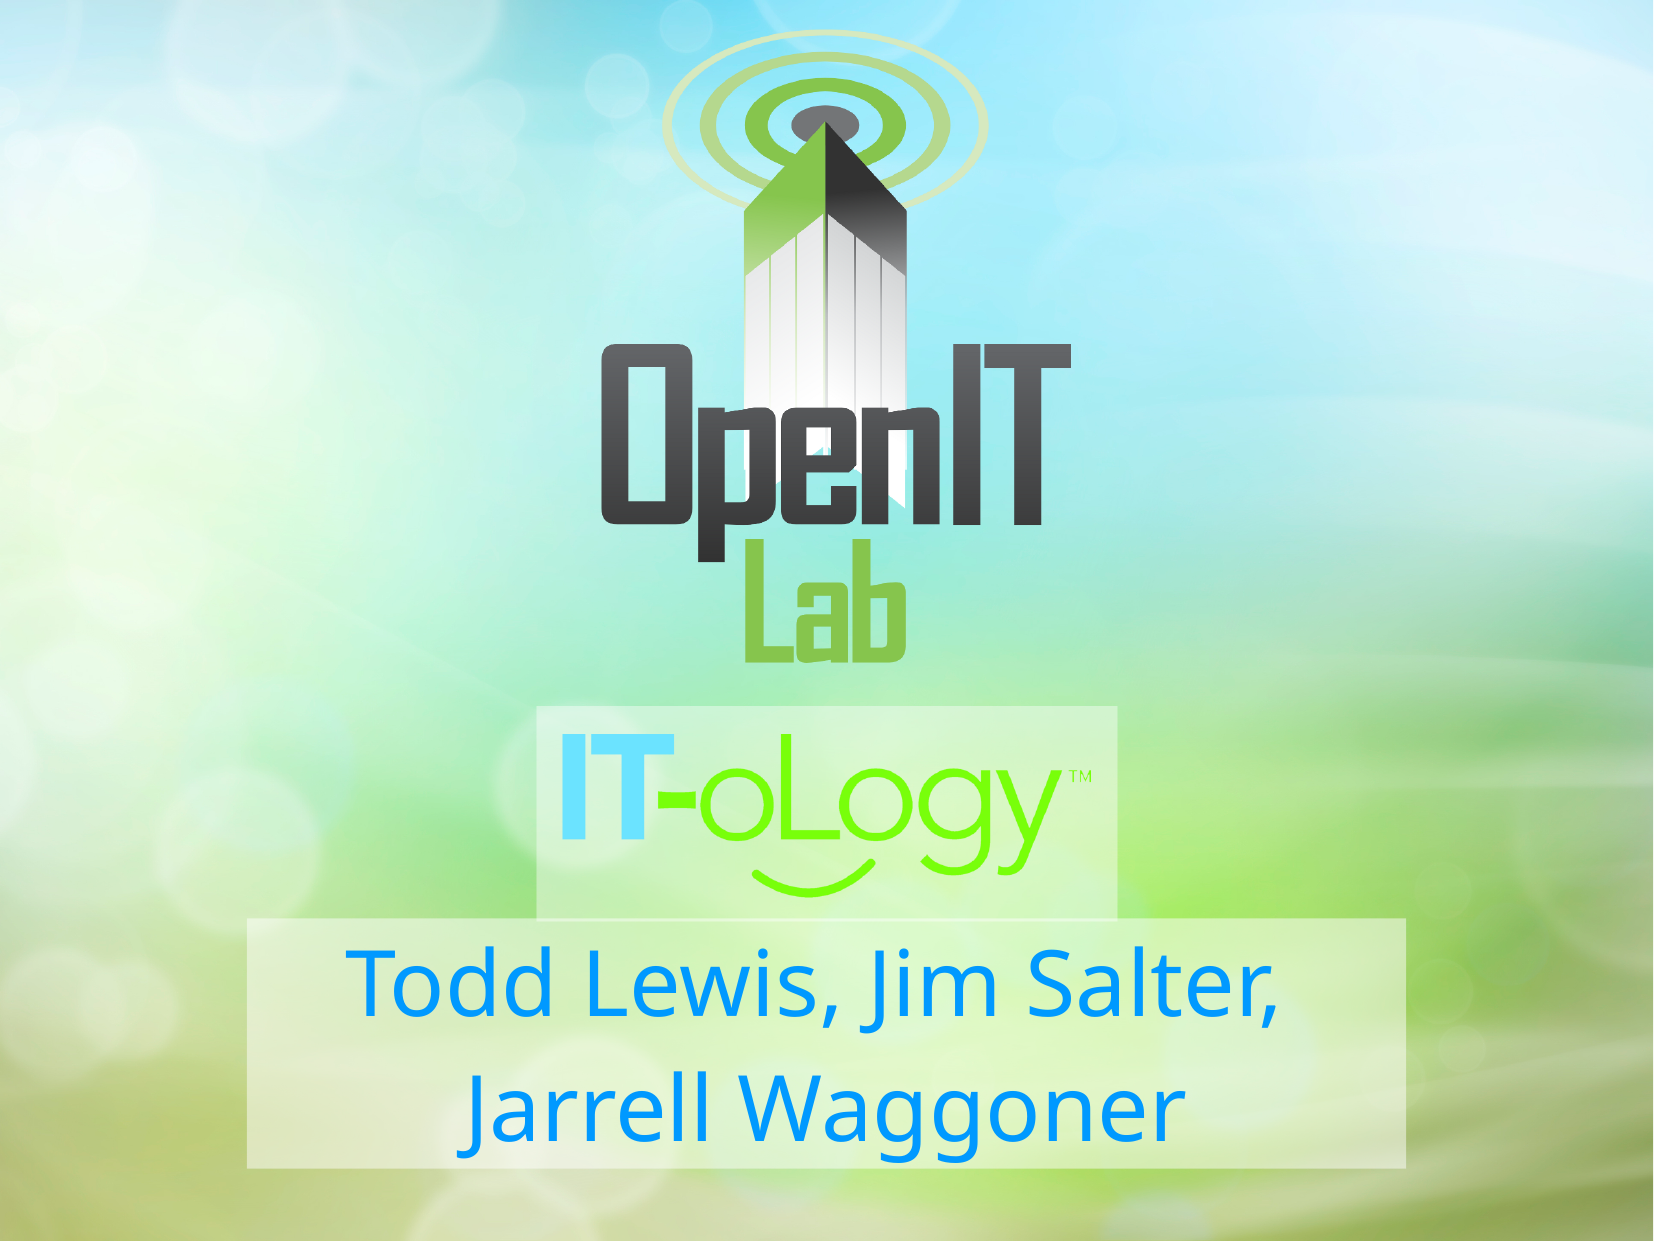

# Todd Lewis, Jim Salter, Jarrell Waggoner